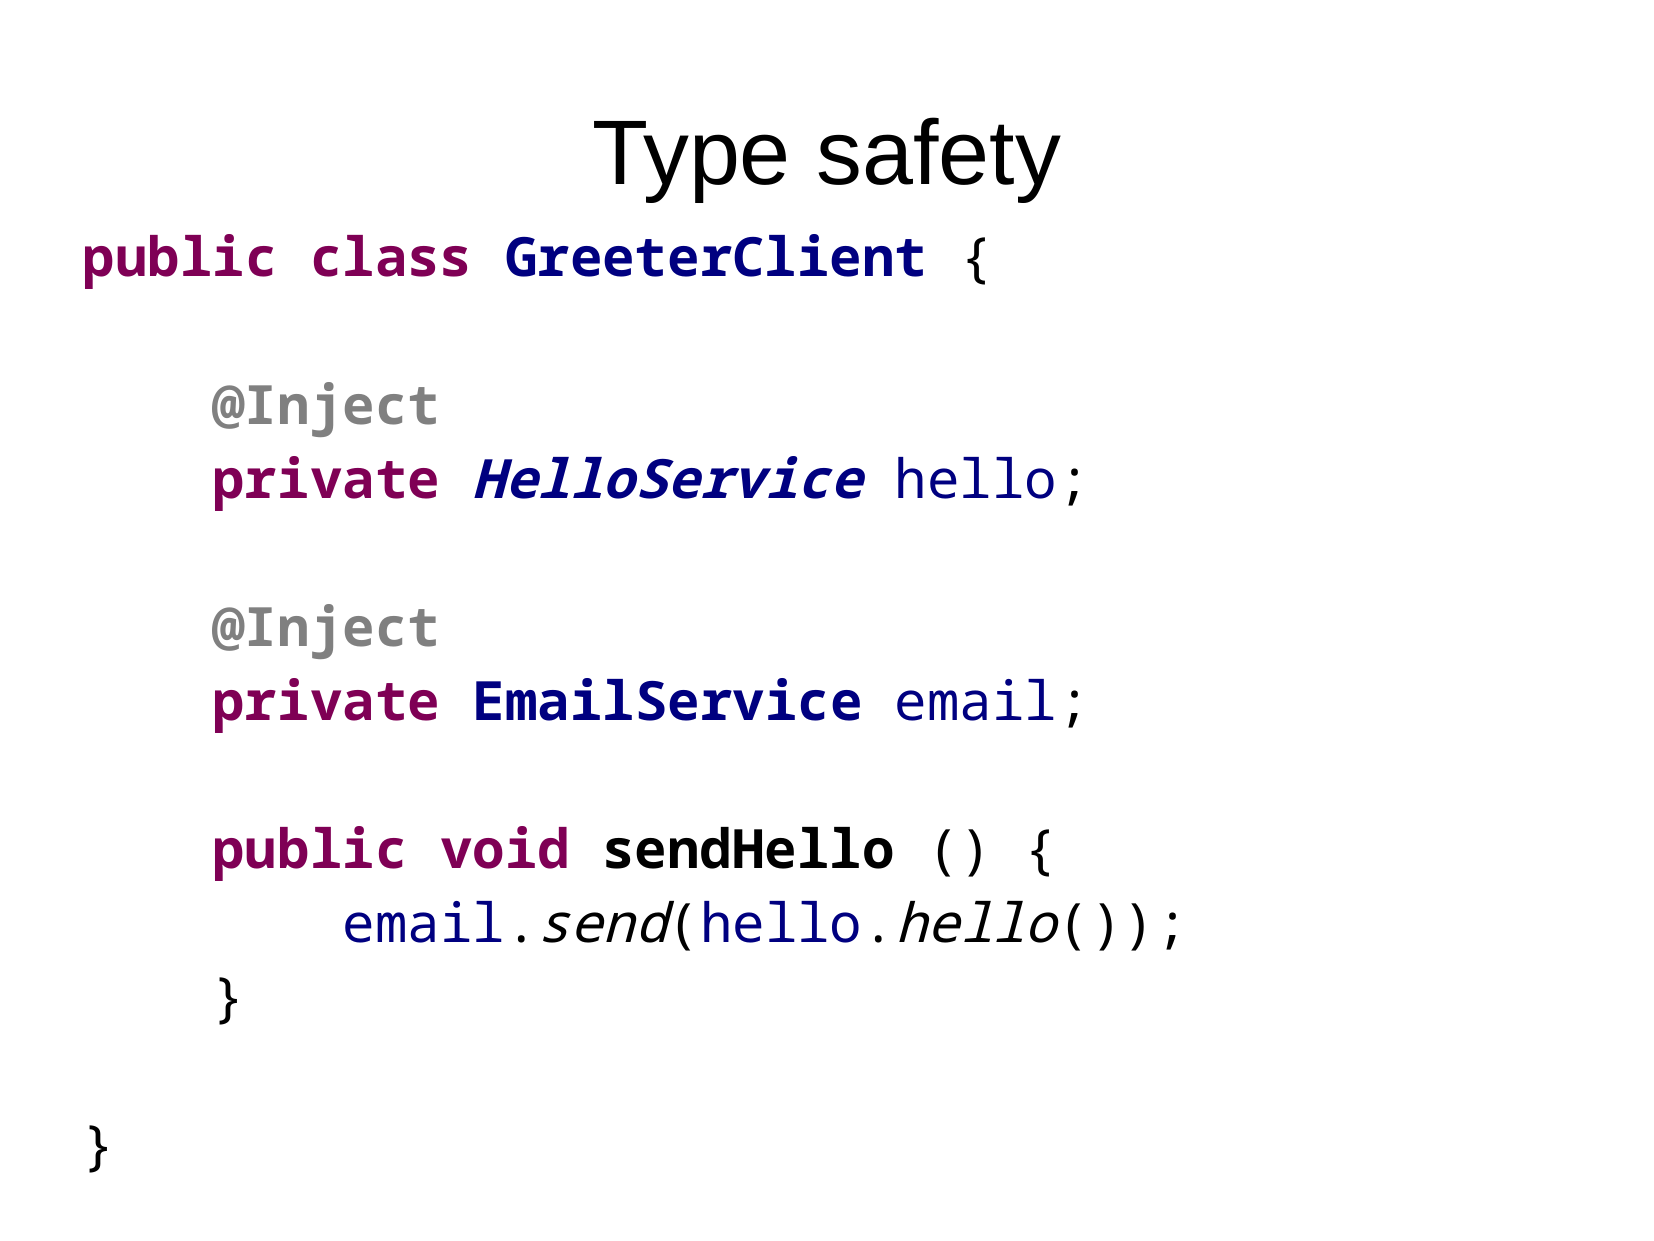

# Type safety
public class GreeterClient {
 @Inject
 private HelloService hello;
 @Inject
 private EmailService email;
 public void sendHello () {
 email.send(hello.hello());
 }
}